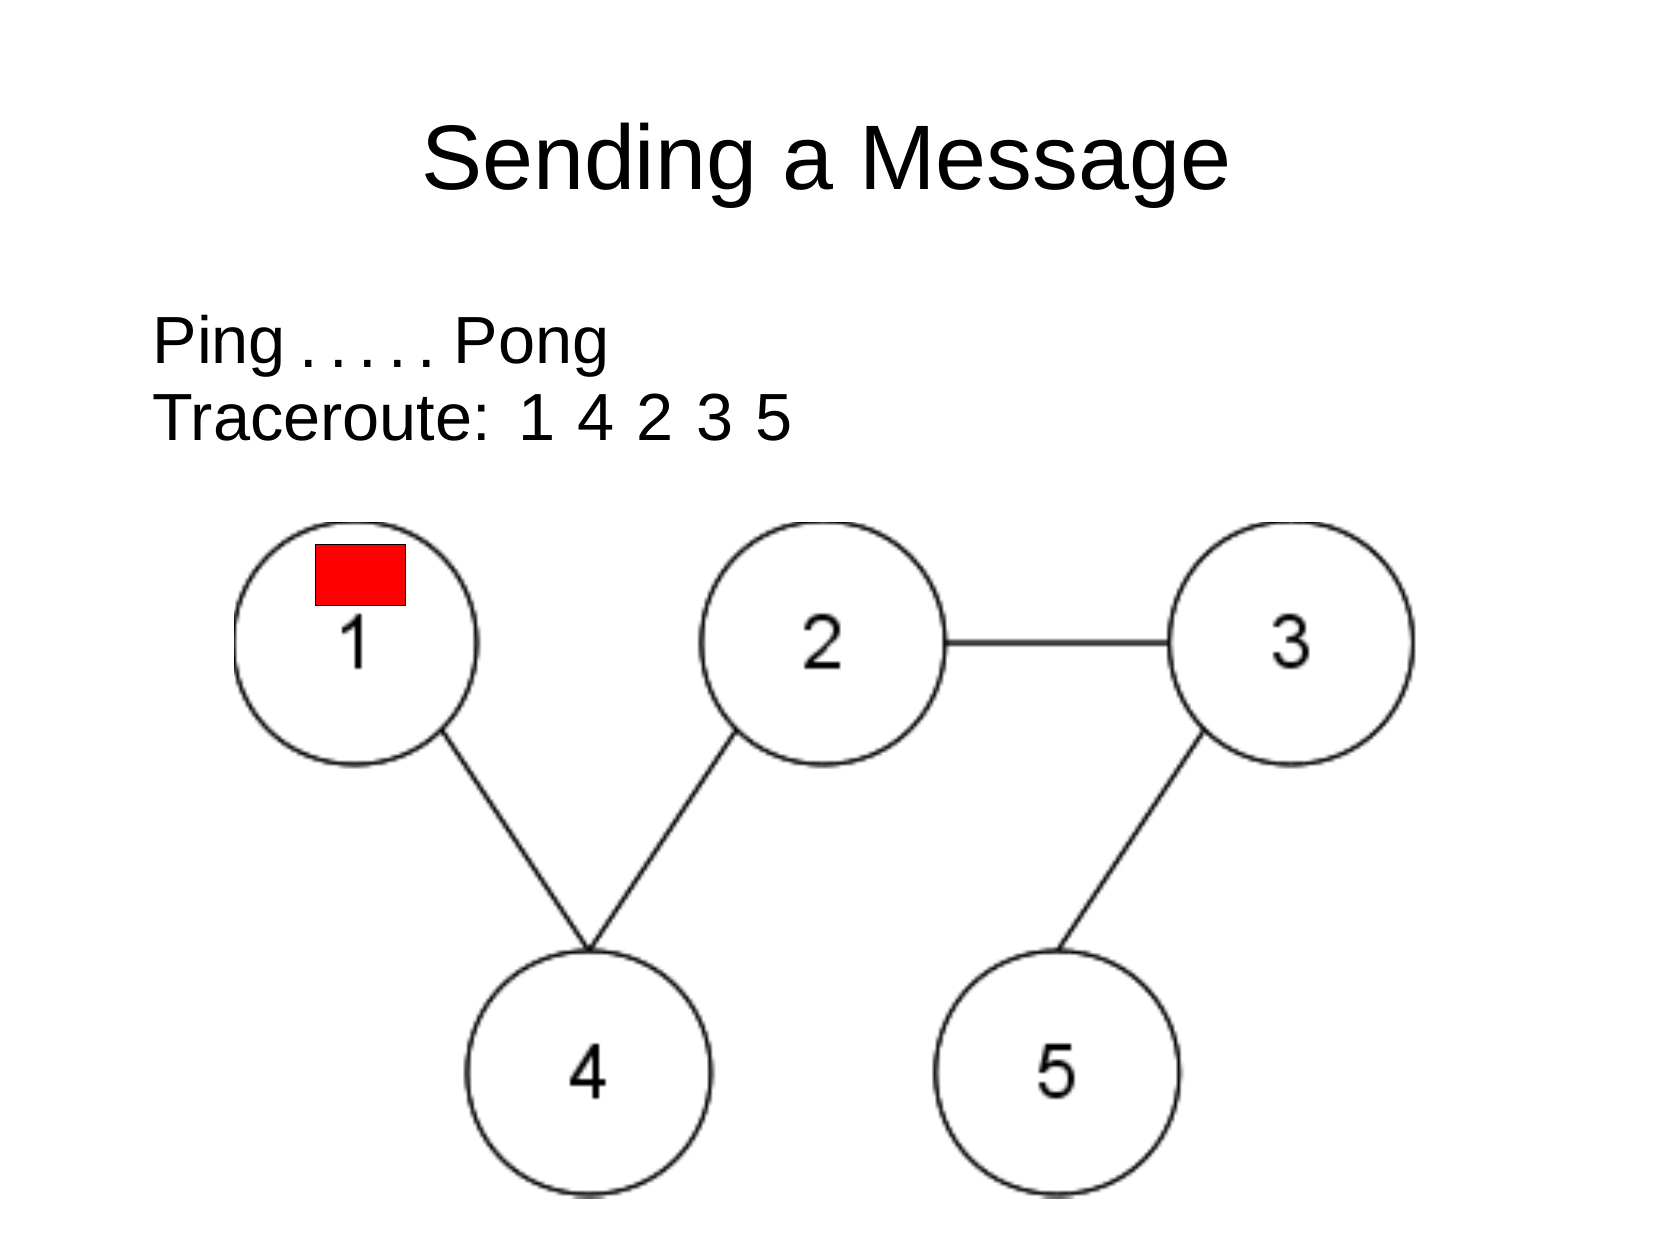

# Sending a Message
Ping
Pong
.
.
.
.
.
1
Traceroute:
4
2
3
5